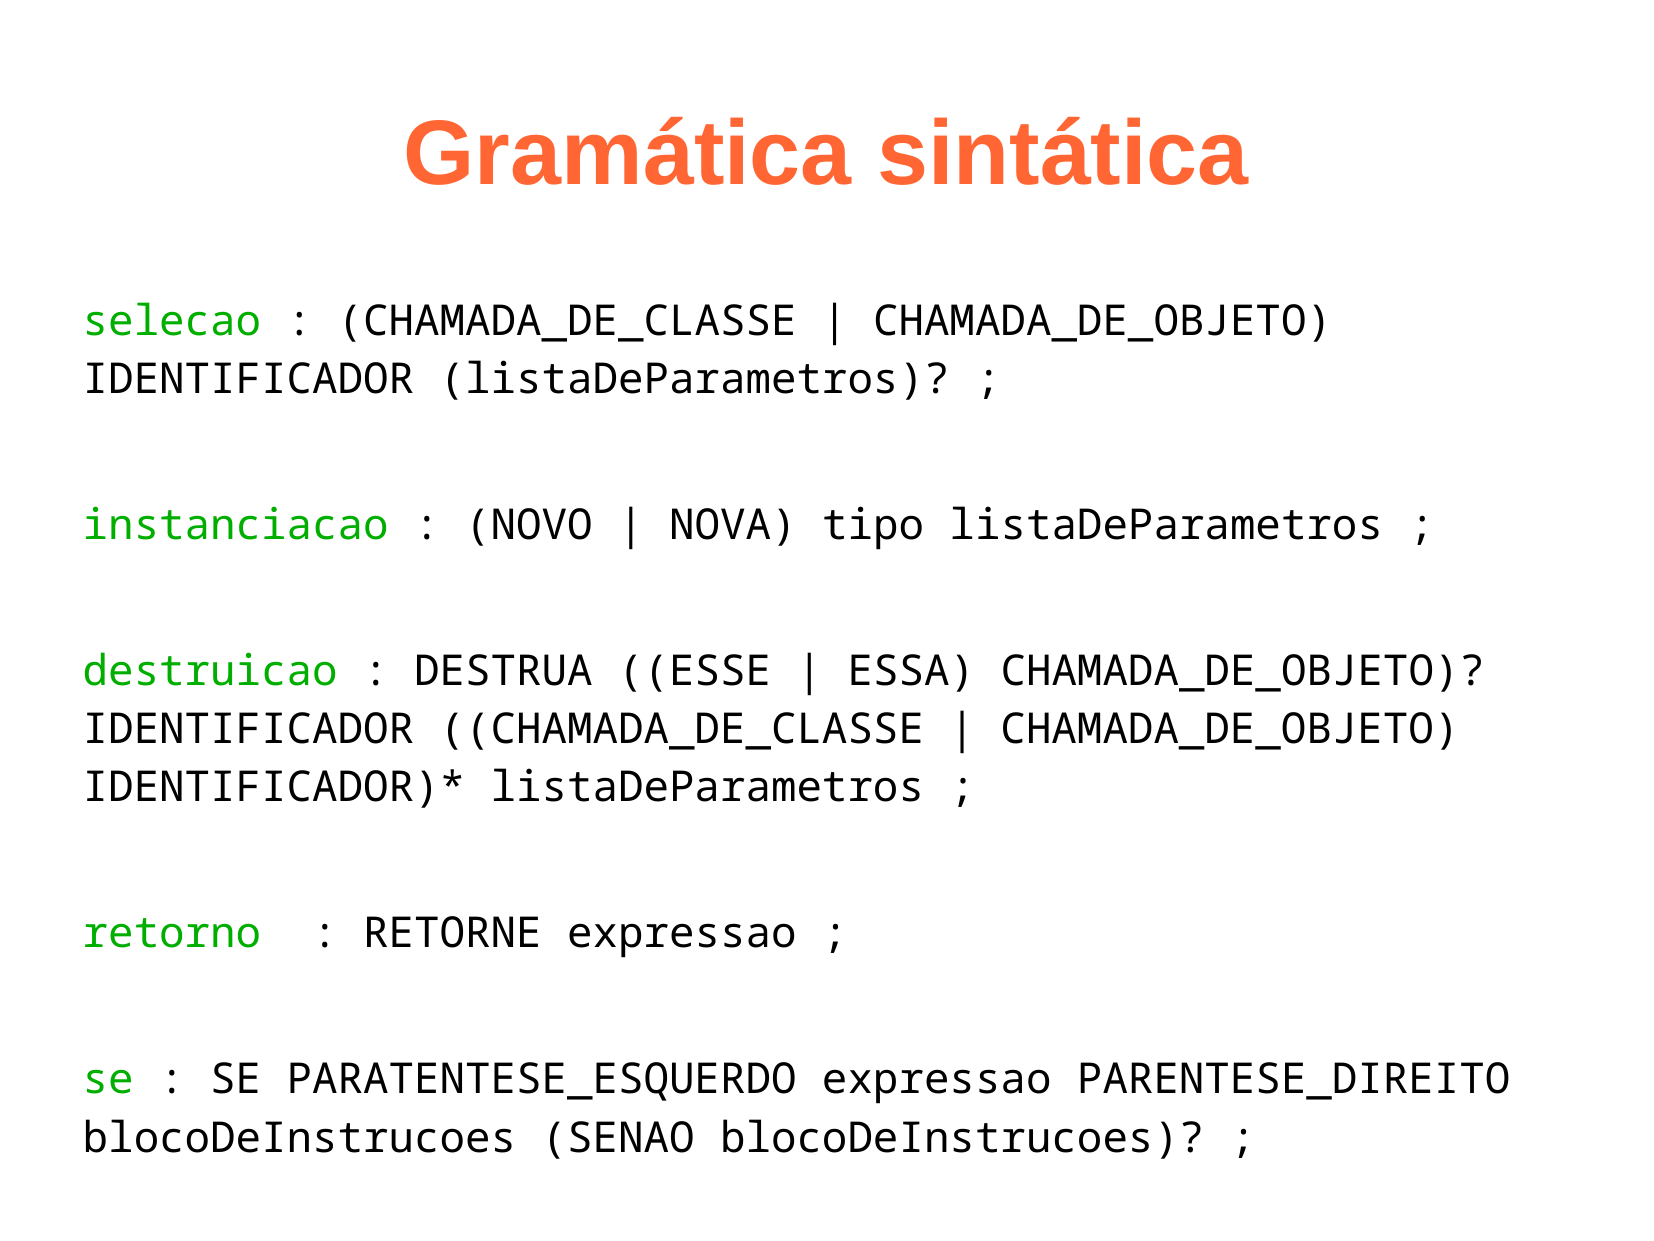

# Gramática sintática
selecao : (CHAMADA_DE_CLASSE | CHAMADA_DE_OBJETO) IDENTIFICADOR (listaDeParametros)? ;
instanciacao : (NOVO | NOVA) tipo listaDeParametros ;
destruicao : DESTRUA ((ESSE | ESSA) CHAMADA_DE_OBJETO)? IDENTIFICADOR ((CHAMADA_DE_CLASSE | CHAMADA_DE_OBJETO) IDENTIFICADOR)* listaDeParametros ;
retorno : RETORNE expressao ;
se : SE PARATENTESE_ESQUERDO expressao PARENTESE_DIREITO blocoDeInstrucoes (SENAO blocoDeInstrucoes)? ;